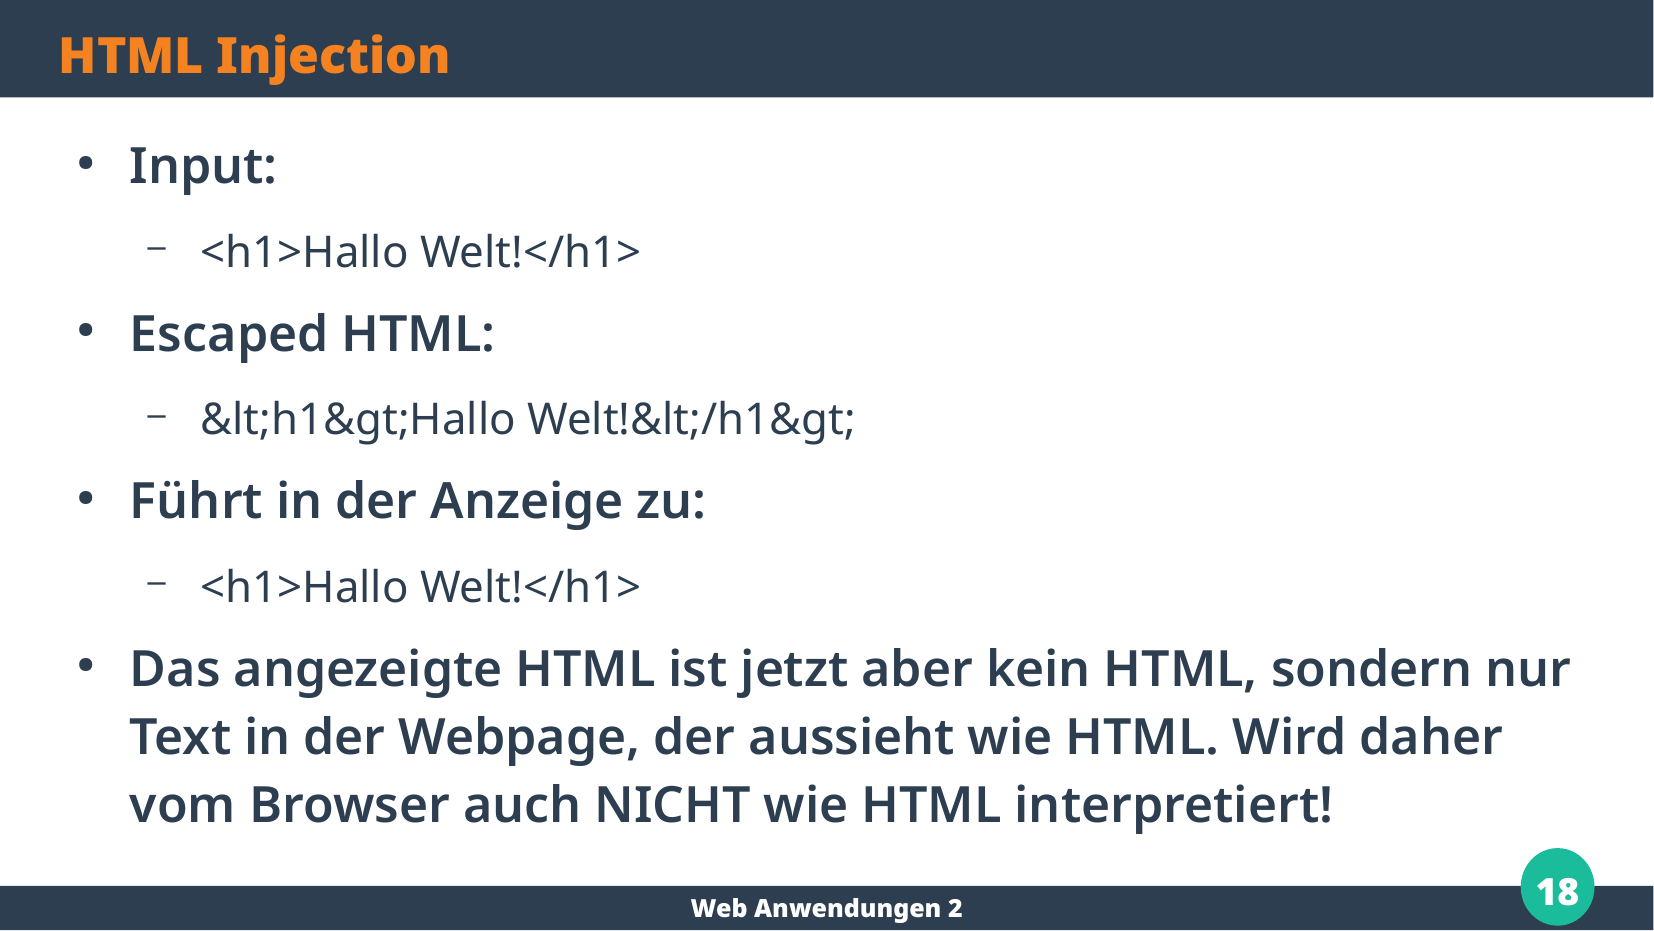

# HTML Injection
Input:
<h1>Hallo Welt!</h1>
Escaped HTML:
&lt;h1&gt;Hallo Welt!&lt;/h1&gt;
Führt in der Anzeige zu:
<h1>Hallo Welt!</h1>
Das angezeigte HTML ist jetzt aber kein HTML, sondern nur Text in der Webpage, der aussieht wie HTML. Wird daher vom Browser auch NICHT wie HTML interpretiert!
18